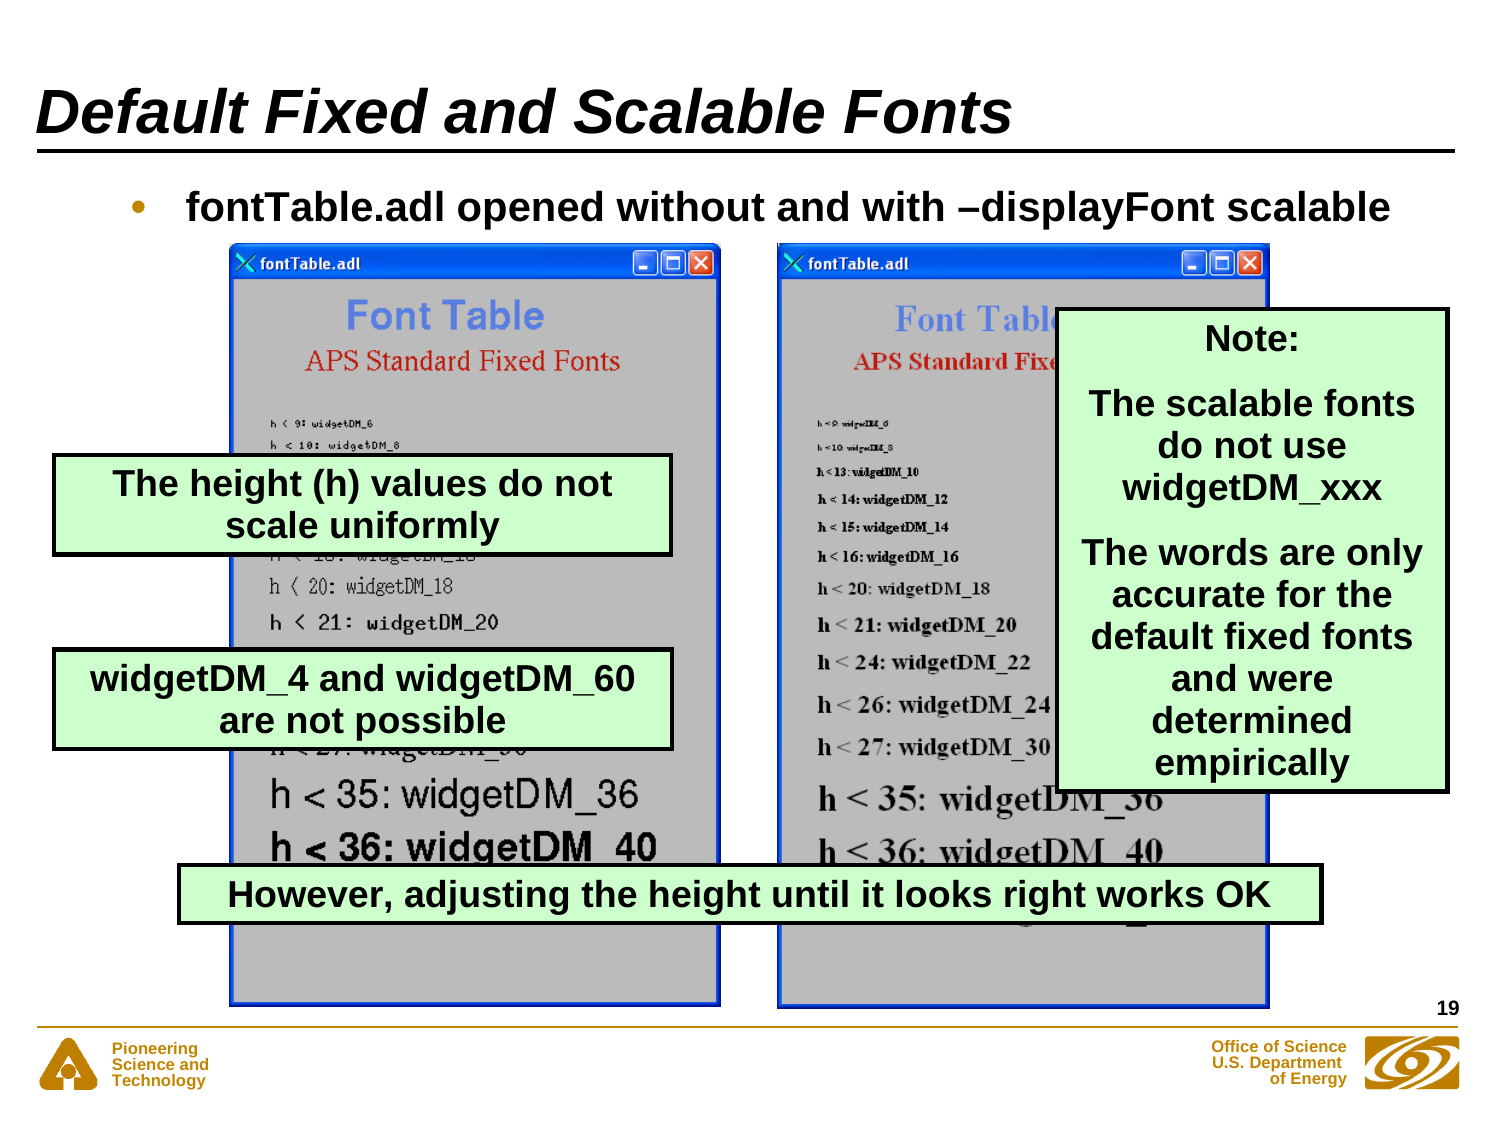

# Default Fixed and Scalable Fonts
fontTable.adl opened without and with –displayFont scalable
Note:
The scalable fonts do not use widgetDM_xxx
The words are only accurate for the default fixed fonts and were determined empirically
The height (h) values do not scale uniformly
widgetDM_4 and widgetDM_60 are not possible
However, adjusting the height until it looks right works OK
19